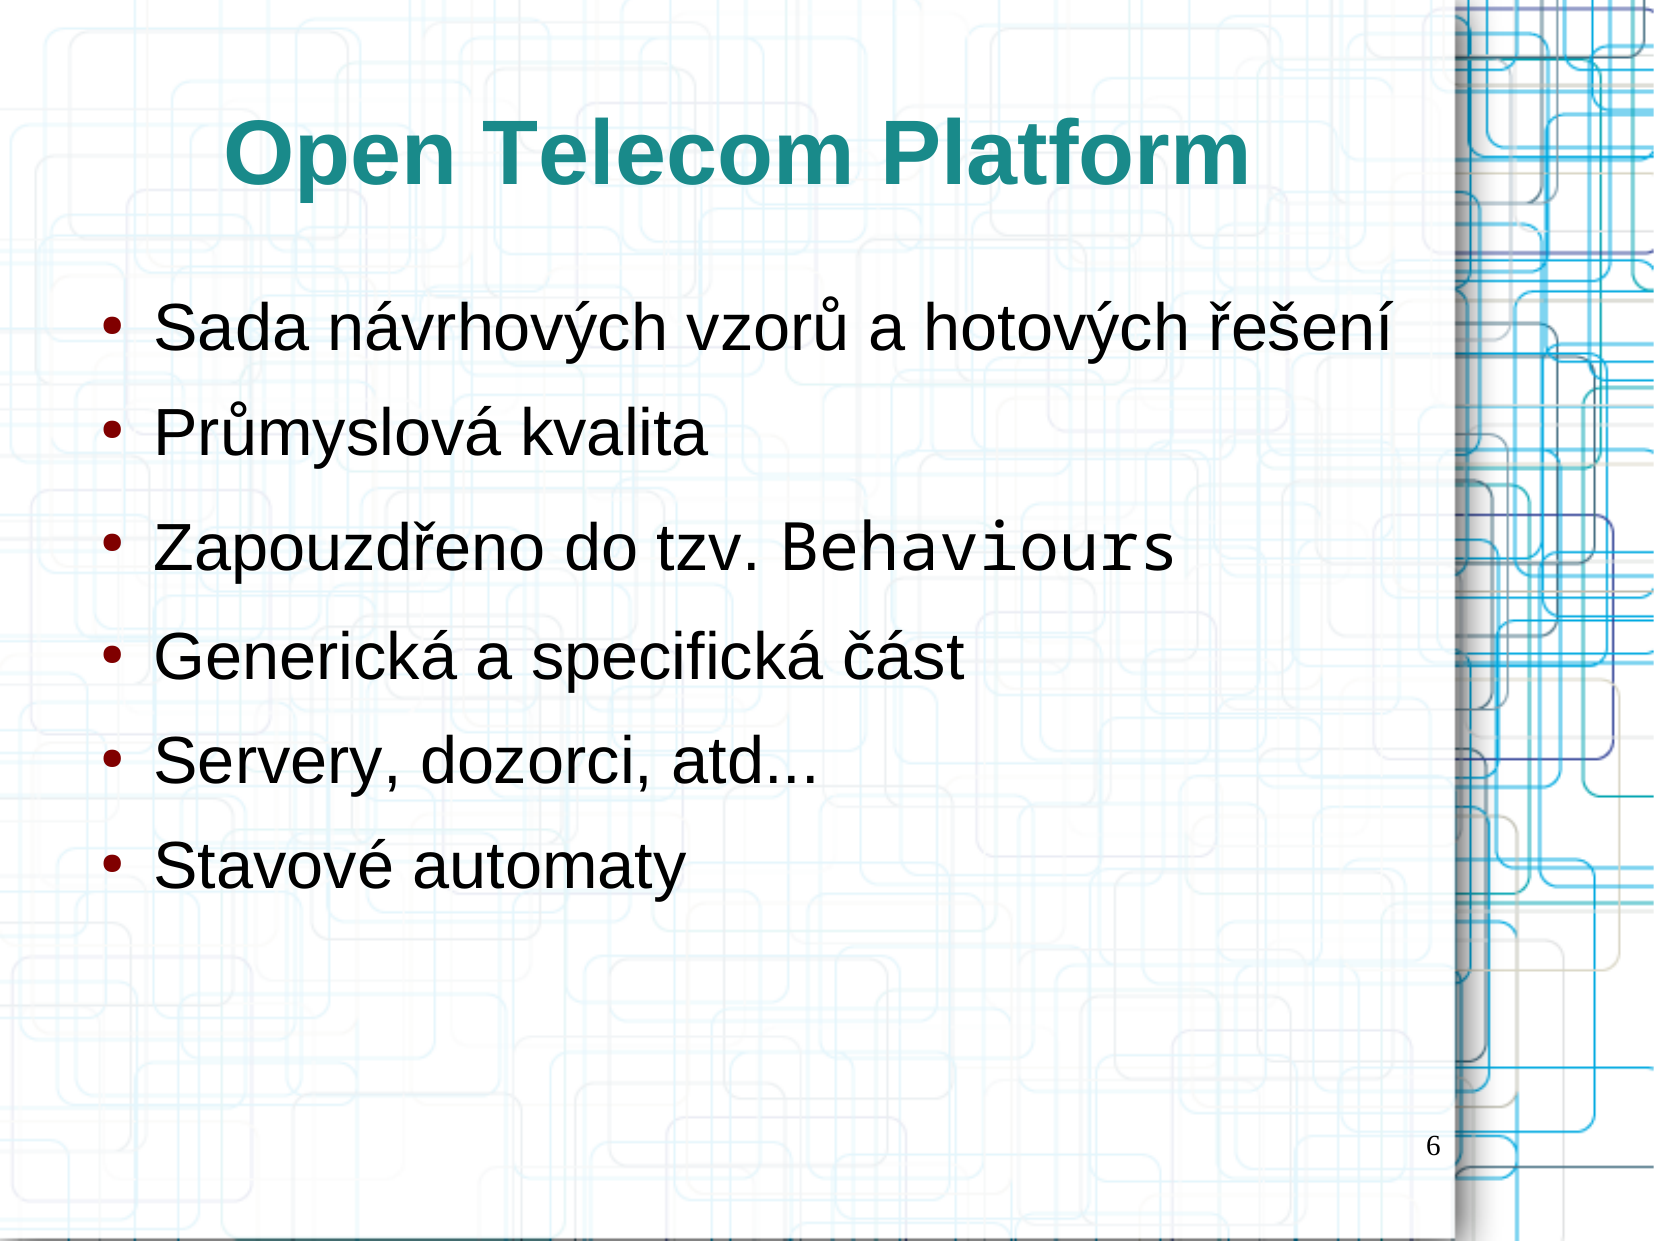

# Open Telecom Platform
Sada návrhových vzorů a hotových řešení
Průmyslová kvalita
Zapouzdřeno do tzv. Behaviours
Generická a specifická část
Servery, dozorci, atd...
Stavové automaty
6